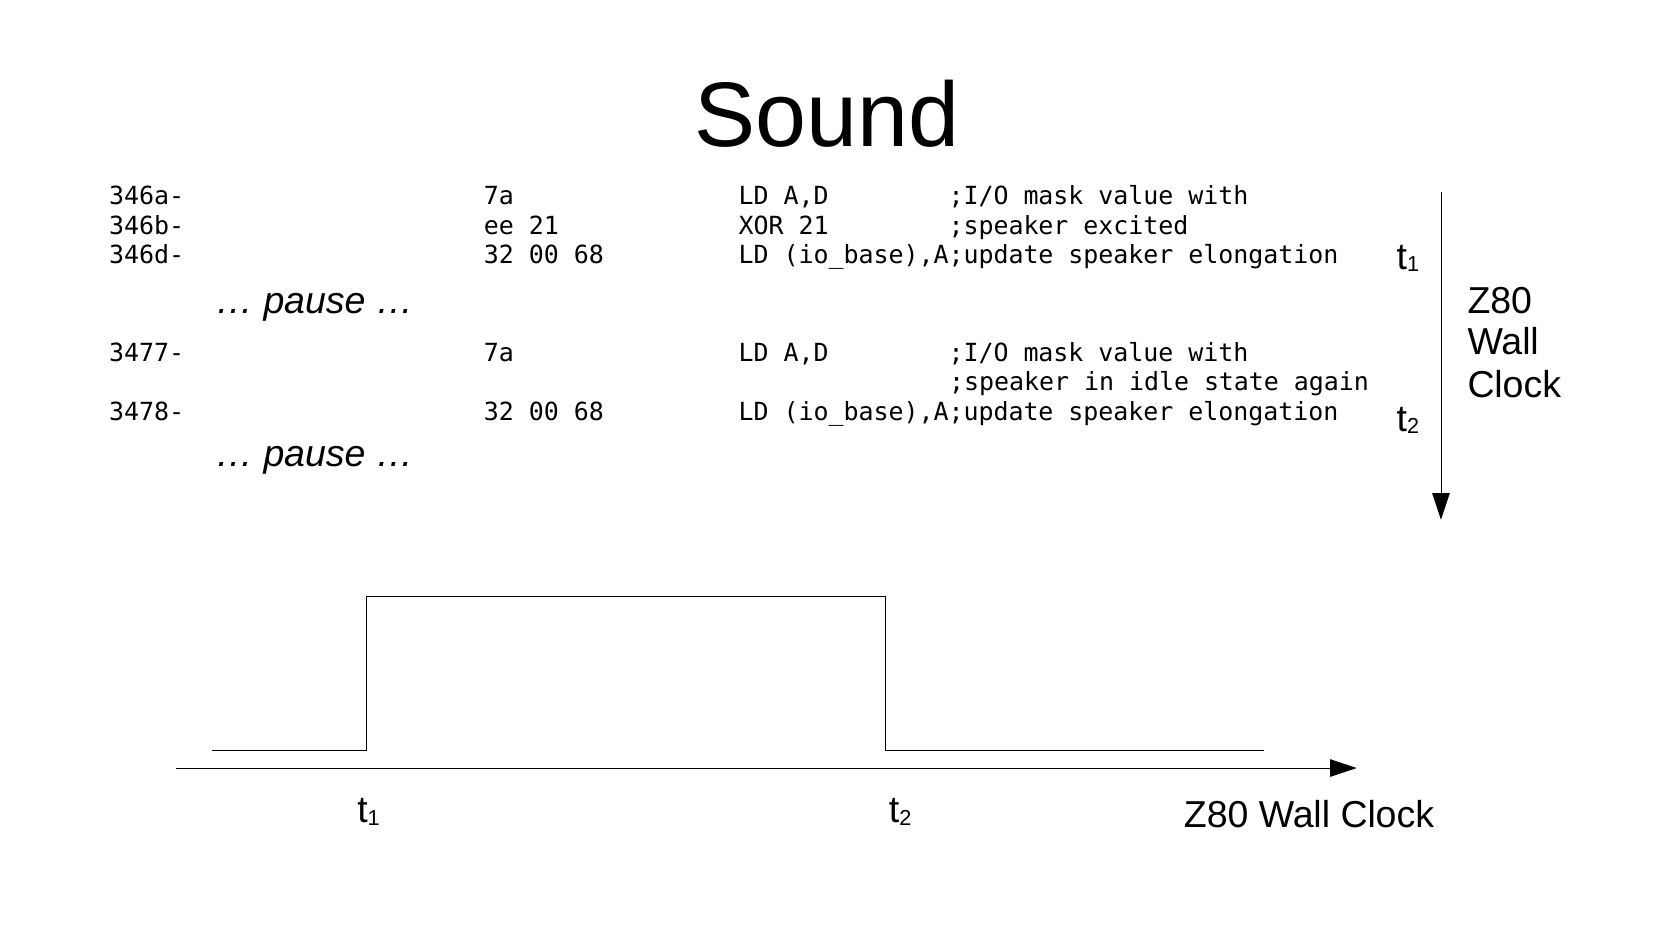

# Sound
346a- 7a LD A,D ;I/O mask value with
346b- ee 21 XOR 21 ;speaker excited
346d- 32 00 68 LD (io_base),A;update speaker elongation
t1
… pause …
Z80 Wall Clock
3477- 7a LD A,D ;I/O mask value with
 ;speaker in idle state again
3478- 32 00 68 LD (io_base),A;update speaker elongation
t2
… pause …
t1
t2
Z80 Wall Clock